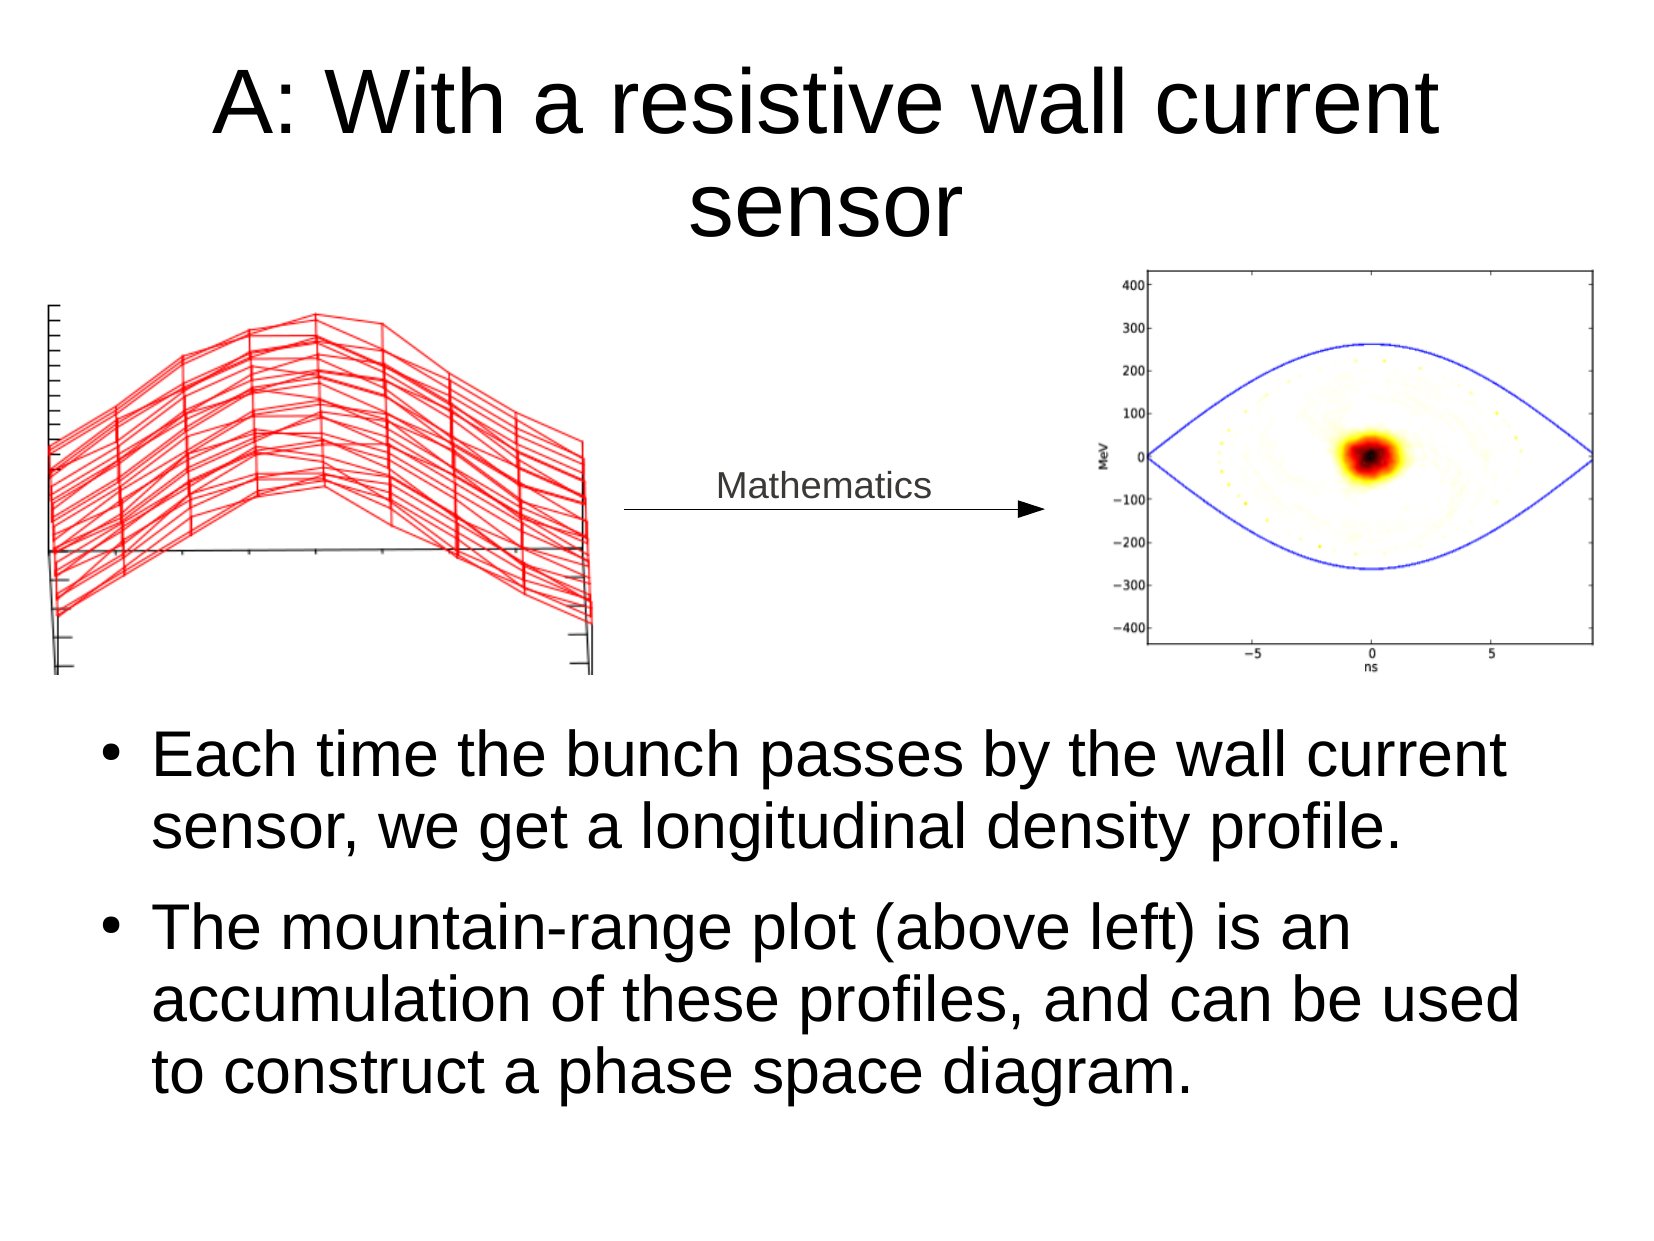

# A: With a resistive wall current sensor
Each time the bunch passes by the wall current sensor, we get a longitudinal density profile.
The mountain-range plot (above left) is an accumulation of these profiles, and can be used to construct a phase space diagram.